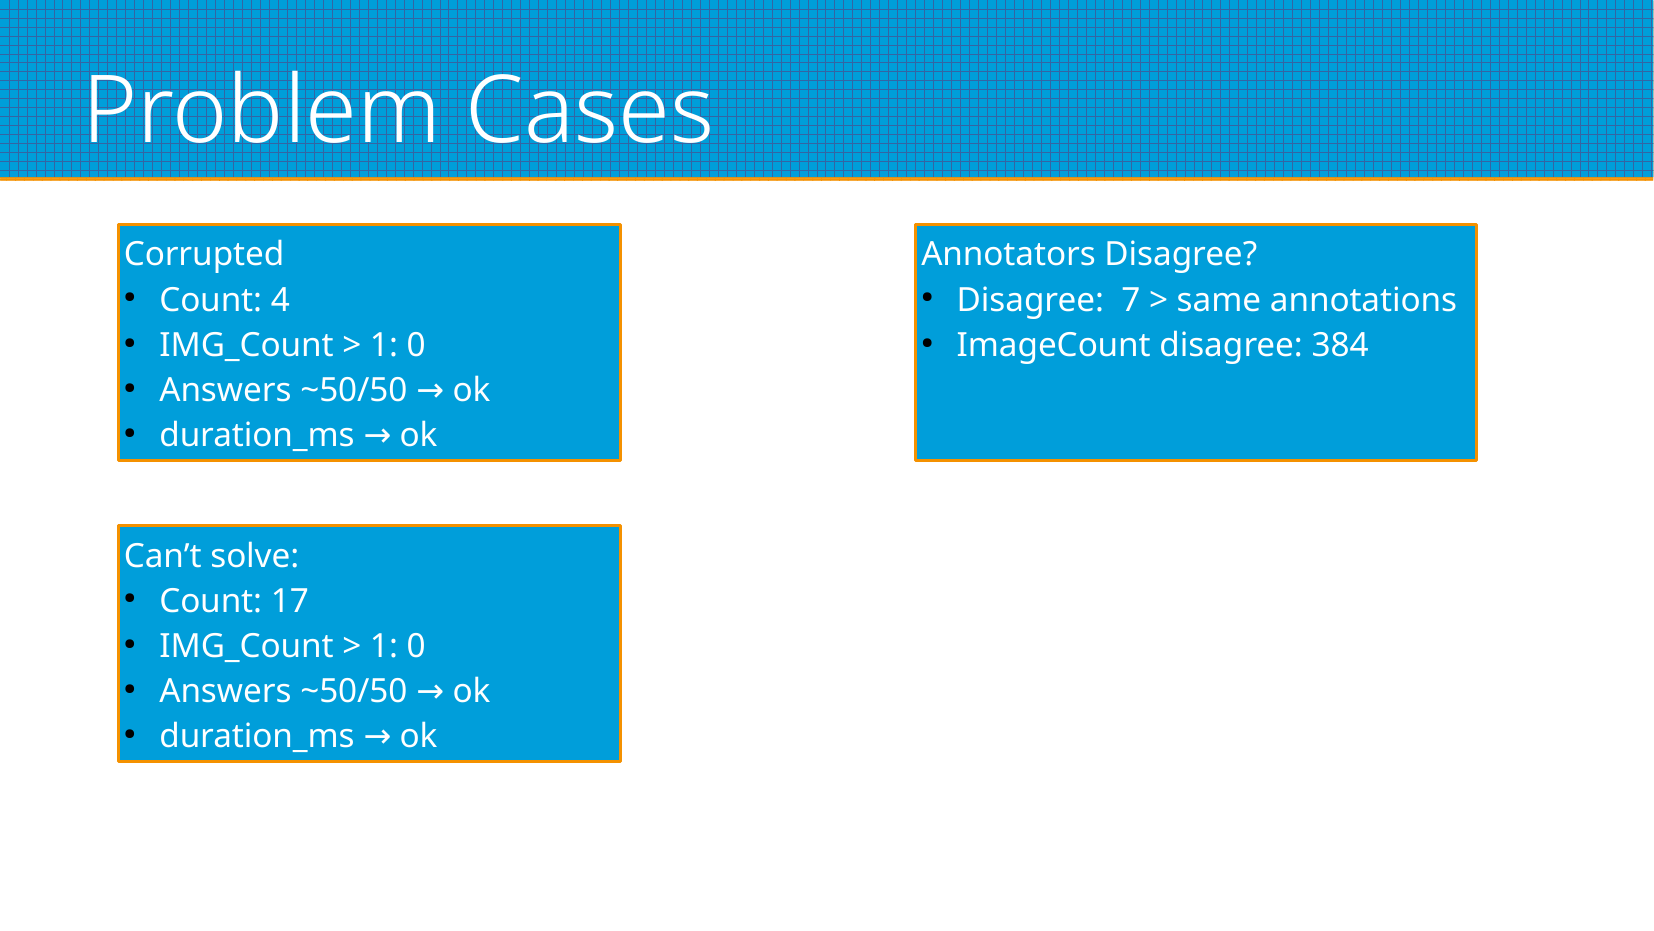

# Problem Cases
Corrupted
Count: 4
IMG_Count > 1: 0
Answers ~50/50 → ok
duration_ms → ok
Annotators Disagree?
Disagree: 7 > same annotations
ImageCount disagree: 384
Can’t solve:
Count: 17
IMG_Count > 1: 0
Answers ~50/50 → ok
duration_ms → ok